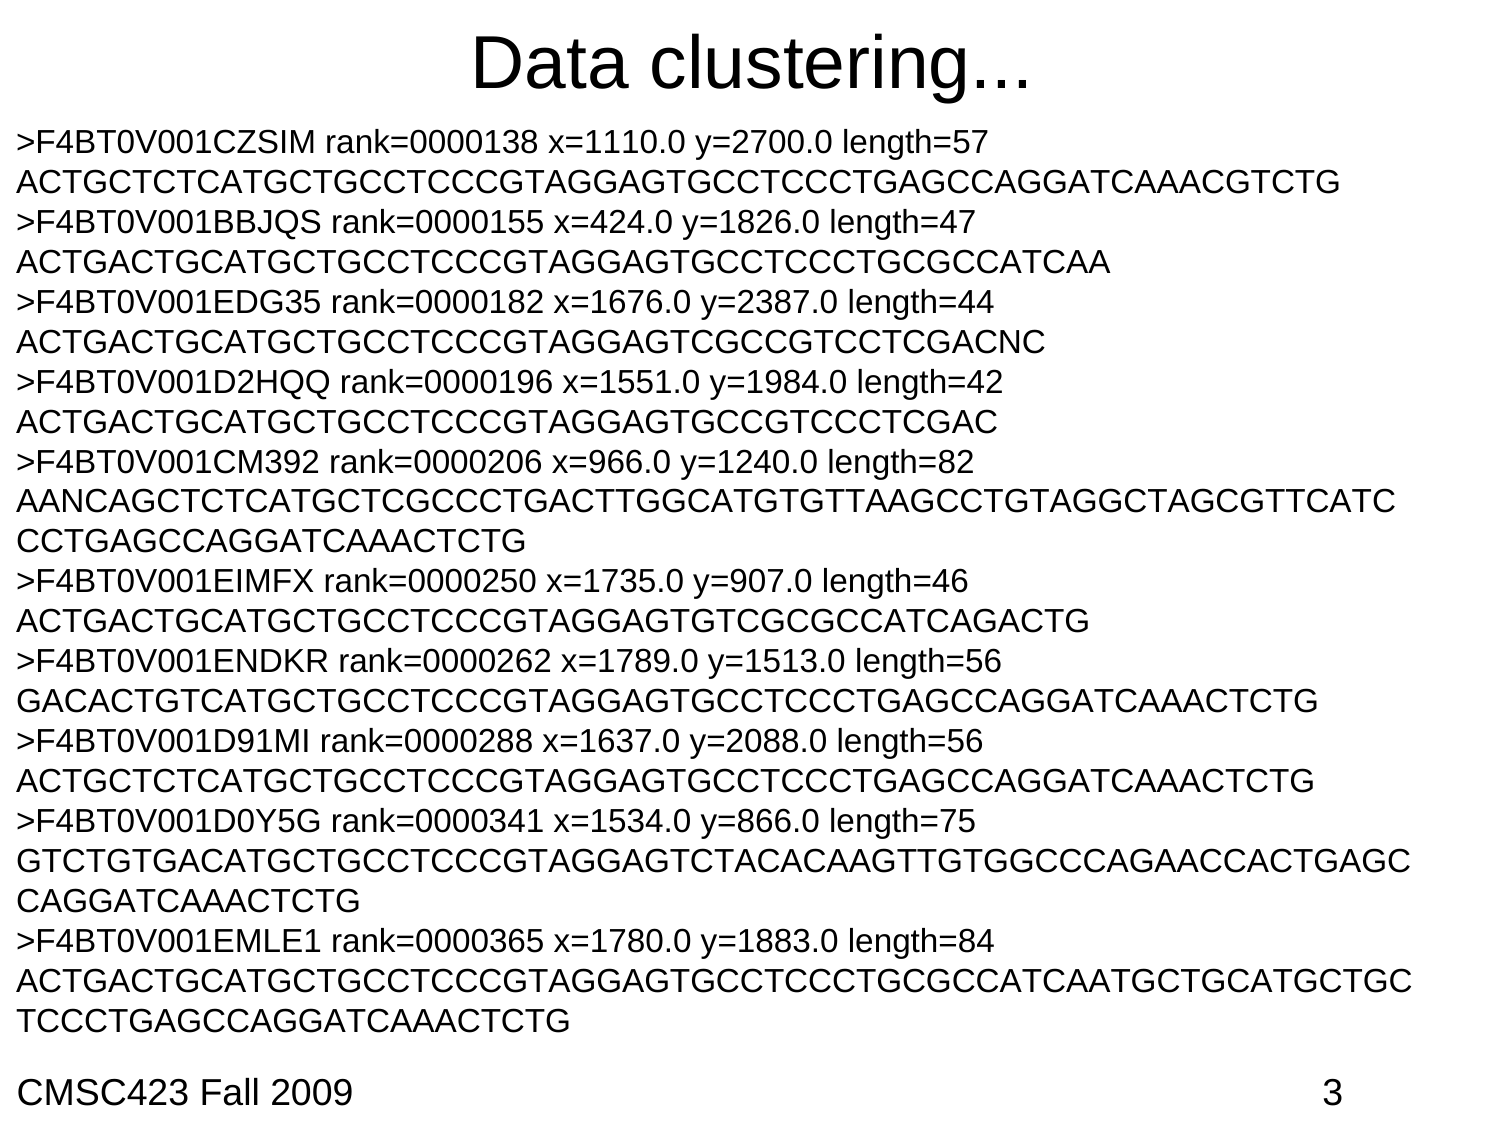

# Data clustering...
>F4BT0V001CZSIM rank=0000138 x=1110.0 y=2700.0 length=57
ACTGCTCTCATGCTGCCTCCCGTAGGAGTGCCTCCCTGAGCCAGGATCAAACGTCTG
>F4BT0V001BBJQS rank=0000155 x=424.0 y=1826.0 length=47
ACTGACTGCATGCTGCCTCCCGTAGGAGTGCCTCCCTGCGCCATCAA
>F4BT0V001EDG35 rank=0000182 x=1676.0 y=2387.0 length=44
ACTGACTGCATGCTGCCTCCCGTAGGAGTCGCCGTCCTCGACNC
>F4BT0V001D2HQQ rank=0000196 x=1551.0 y=1984.0 length=42
ACTGACTGCATGCTGCCTCCCGTAGGAGTGCCGTCCCTCGAC
>F4BT0V001CM392 rank=0000206 x=966.0 y=1240.0 length=82
AANCAGCTCTCATGCTCGCCCTGACTTGGCATGTGTTAAGCCTGTAGGCTAGCGTTCATC
CCTGAGCCAGGATCAAACTCTG
>F4BT0V001EIMFX rank=0000250 x=1735.0 y=907.0 length=46
ACTGACTGCATGCTGCCTCCCGTAGGAGTGTCGCGCCATCAGACTG
>F4BT0V001ENDKR rank=0000262 x=1789.0 y=1513.0 length=56
GACACTGTCATGCTGCCTCCCGTAGGAGTGCCTCCCTGAGCCAGGATCAAACTCTG
>F4BT0V001D91MI rank=0000288 x=1637.0 y=2088.0 length=56
ACTGCTCTCATGCTGCCTCCCGTAGGAGTGCCTCCCTGAGCCAGGATCAAACTCTG
>F4BT0V001D0Y5G rank=0000341 x=1534.0 y=866.0 length=75
GTCTGTGACATGCTGCCTCCCGTAGGAGTCTACACAAGTTGTGGCCCAGAACCACTGAGC
CAGGATCAAACTCTG
>F4BT0V001EMLE1 rank=0000365 x=1780.0 y=1883.0 length=84
ACTGACTGCATGCTGCCTCCCGTAGGAGTGCCTCCCTGCGCCATCAATGCTGCATGCTGC
TCCCTGAGCCAGGATCAAACTCTG
CMSC423 Fall 2009
3